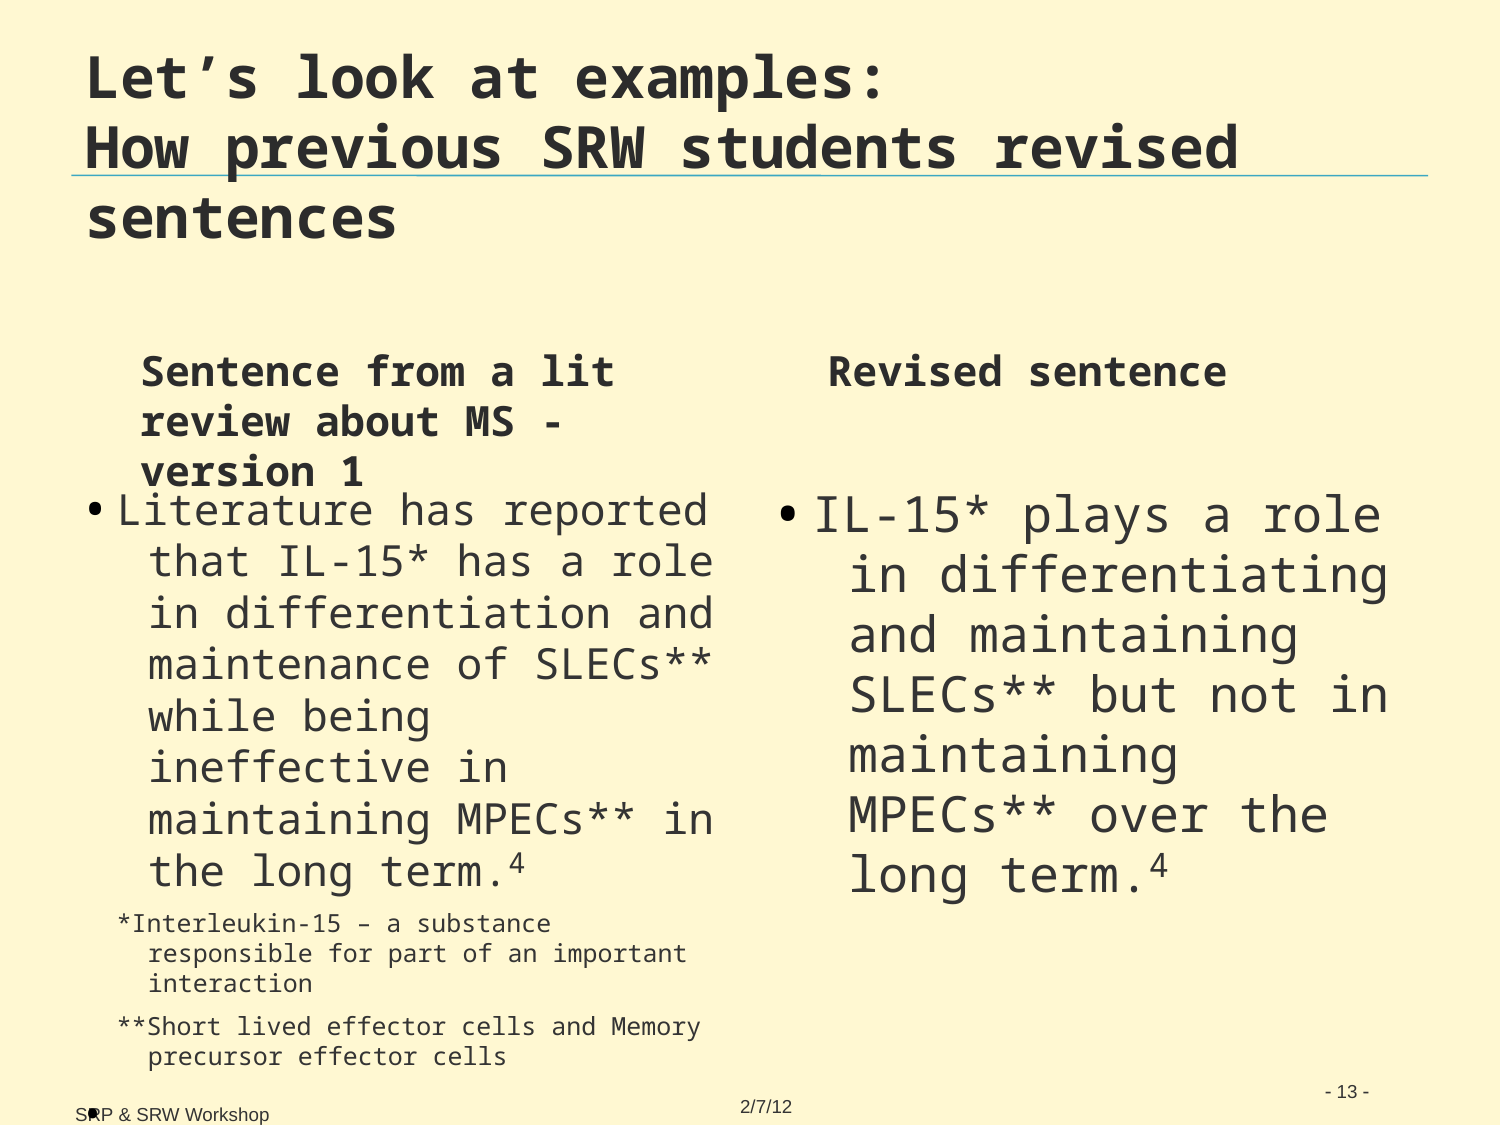

Let’s look at examples:
How previous SRW students revised sentences
Sentence from a lit review about MS - version 1
Revised sentence
# Literature has reported that IL-15* has a role in differentiation and maintenance of SLECs** while being ineffective in maintaining MPECs** in the long term.4
*Interleukin-15 – a substance responsible for part of an important interaction
**Short lived effector cells and Memory precursor effector cells
IL-15* plays a role in differentiating and maintaining SLECs** but not in maintaining MPECs** over the long term.4